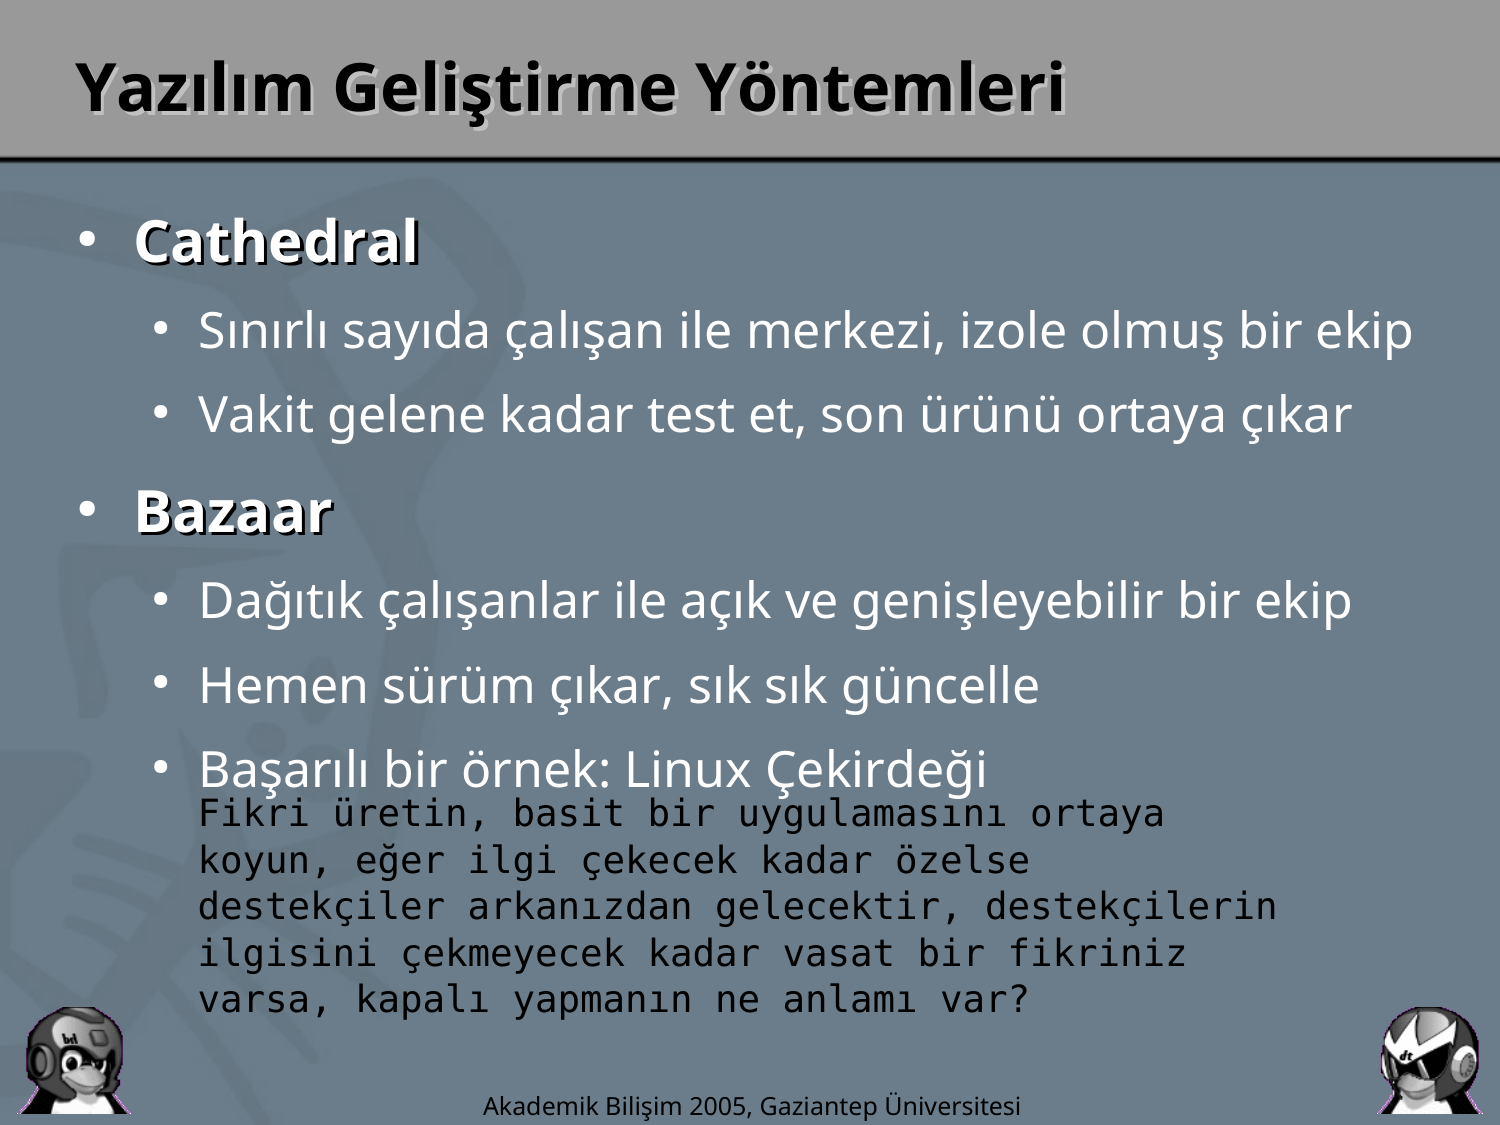

# Yazılım Geliştirme Yöntemleri
Cathedral
Sınırlı sayıda çalışan ile merkezi, izole olmuş bir ekip
Vakit gelene kadar test et, son ürünü ortaya çıkar
Bazaar
Dağıtık çalışanlar ile açık ve genişleyebilir bir ekip
Hemen sürüm çıkar, sık sık güncelle
Başarılı bir örnek: Linux Çekirdeği
Fikri üretin, basit bir uygulamasını ortaya koyun, eğer ilgi çekecek kadar özelse destekçiler arkanızdan gelecektir, destekçilerin ilgisini çekmeyecek kadar vasat bir fikriniz varsa, kapalı yapmanın ne anlamı var?